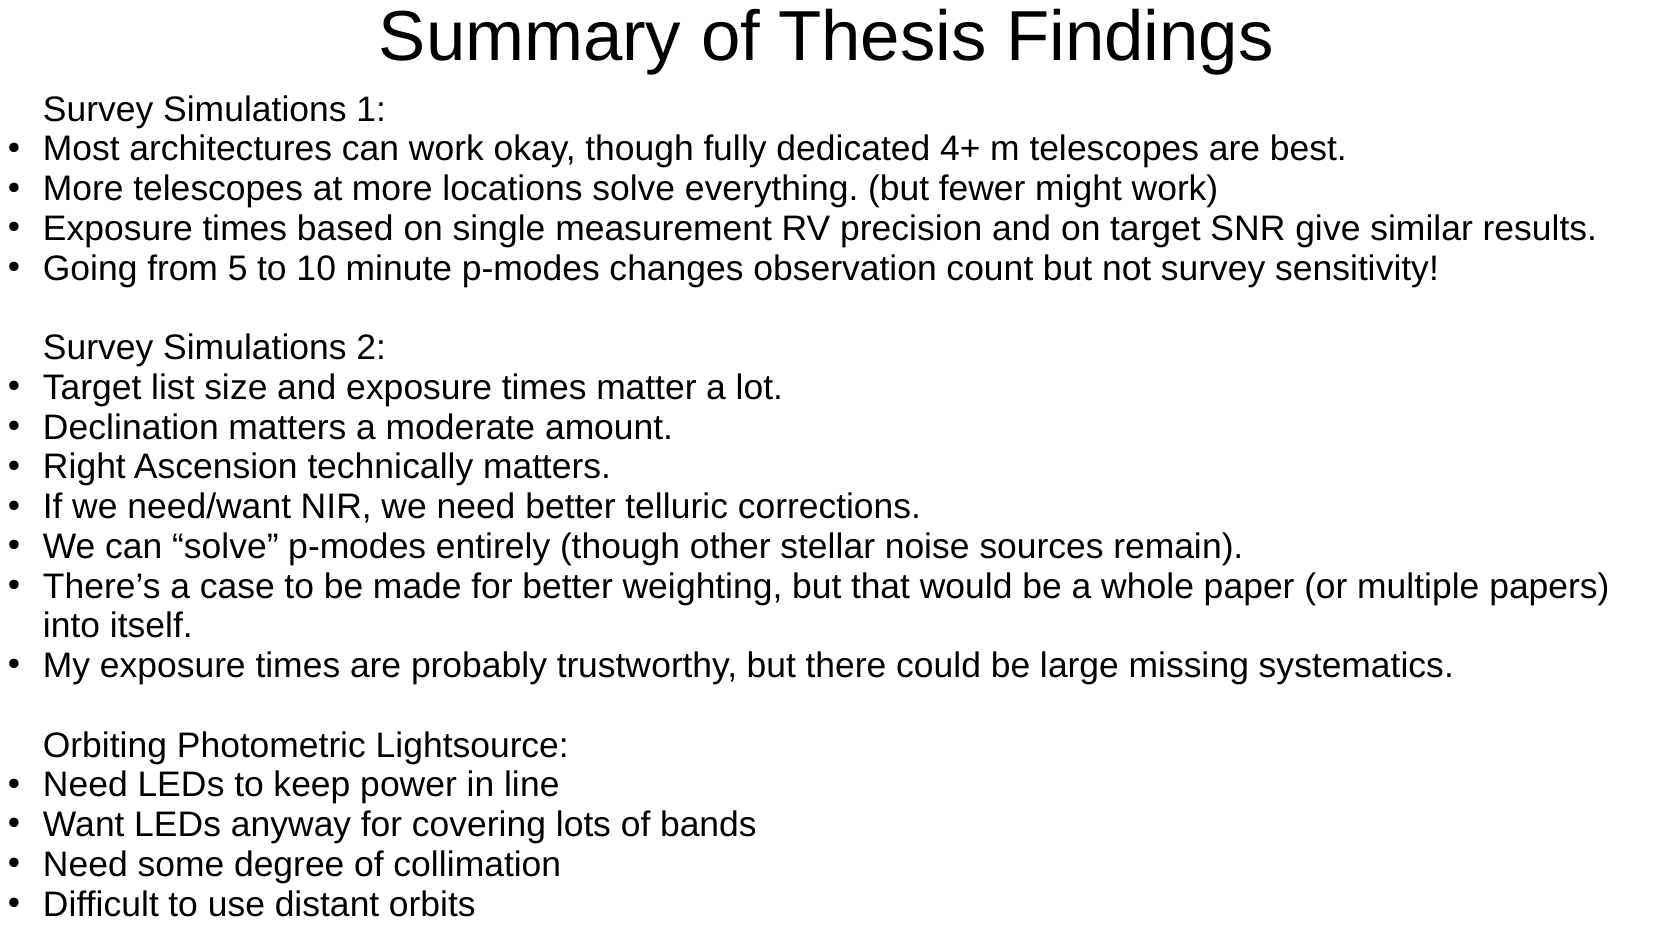

# Summary of Thesis Findings
Survey Simulations 1:
Most architectures can work okay, though fully dedicated 4+ m telescopes are best.
More telescopes at more locations solve everything. (but fewer might work)
Exposure times based on single measurement RV precision and on target SNR give similar results.
Going from 5 to 10 minute p-modes changes observation count but not survey sensitivity!
Survey Simulations 2:
Target list size and exposure times matter a lot.
Declination matters a moderate amount.
Right Ascension technically matters.
If we need/want NIR, we need better telluric corrections.
We can “solve” p-modes entirely (though other stellar noise sources remain).
There’s a case to be made for better weighting, but that would be a whole paper (or multiple papers) into itself.
My exposure times are probably trustworthy, but there could be large missing systematics.
Orbiting Photometric Lightsource:
Need LEDs to keep power in line
Want LEDs anyway for covering lots of bands
Need some degree of collimation
Difficult to use distant orbits